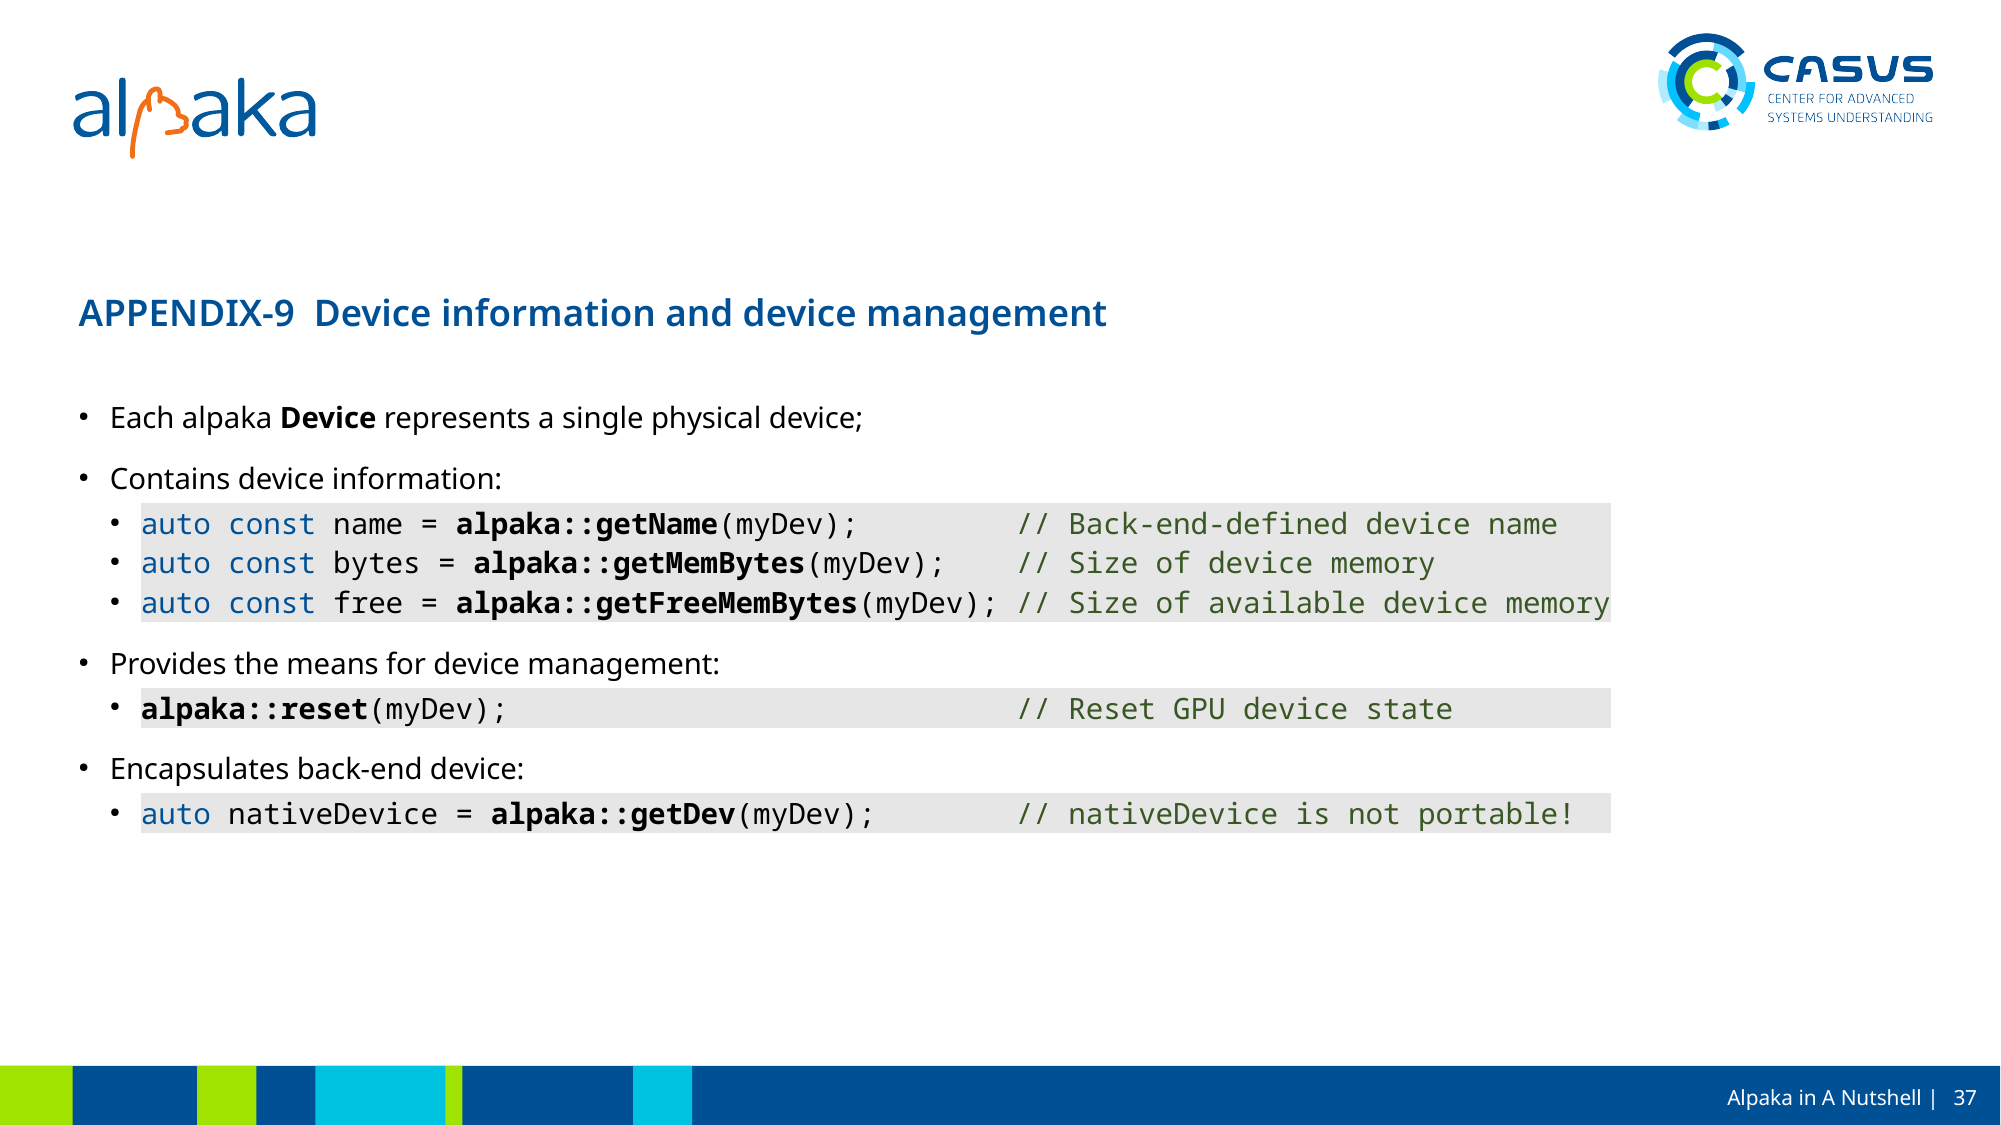

#
APPENDIX-9 Device information and device management
Each alpaka Device represents a single physical device;
Contains device information:
auto const name = alpaka::getName(myDev); // Back-end-defined device name
auto const bytes = alpaka::getMemBytes(myDev); // Size of device memory
auto const free = alpaka::getFreeMemBytes(myDev); // Size of available device memory
Provides the means for device management:
alpaka::reset(myDev); // Reset GPU device state
Encapsulates back-end device:
auto nativeDevice = alpaka::getDev(myDev); // nativeDevice is not portable!
Alpaka in A Nutshell
37